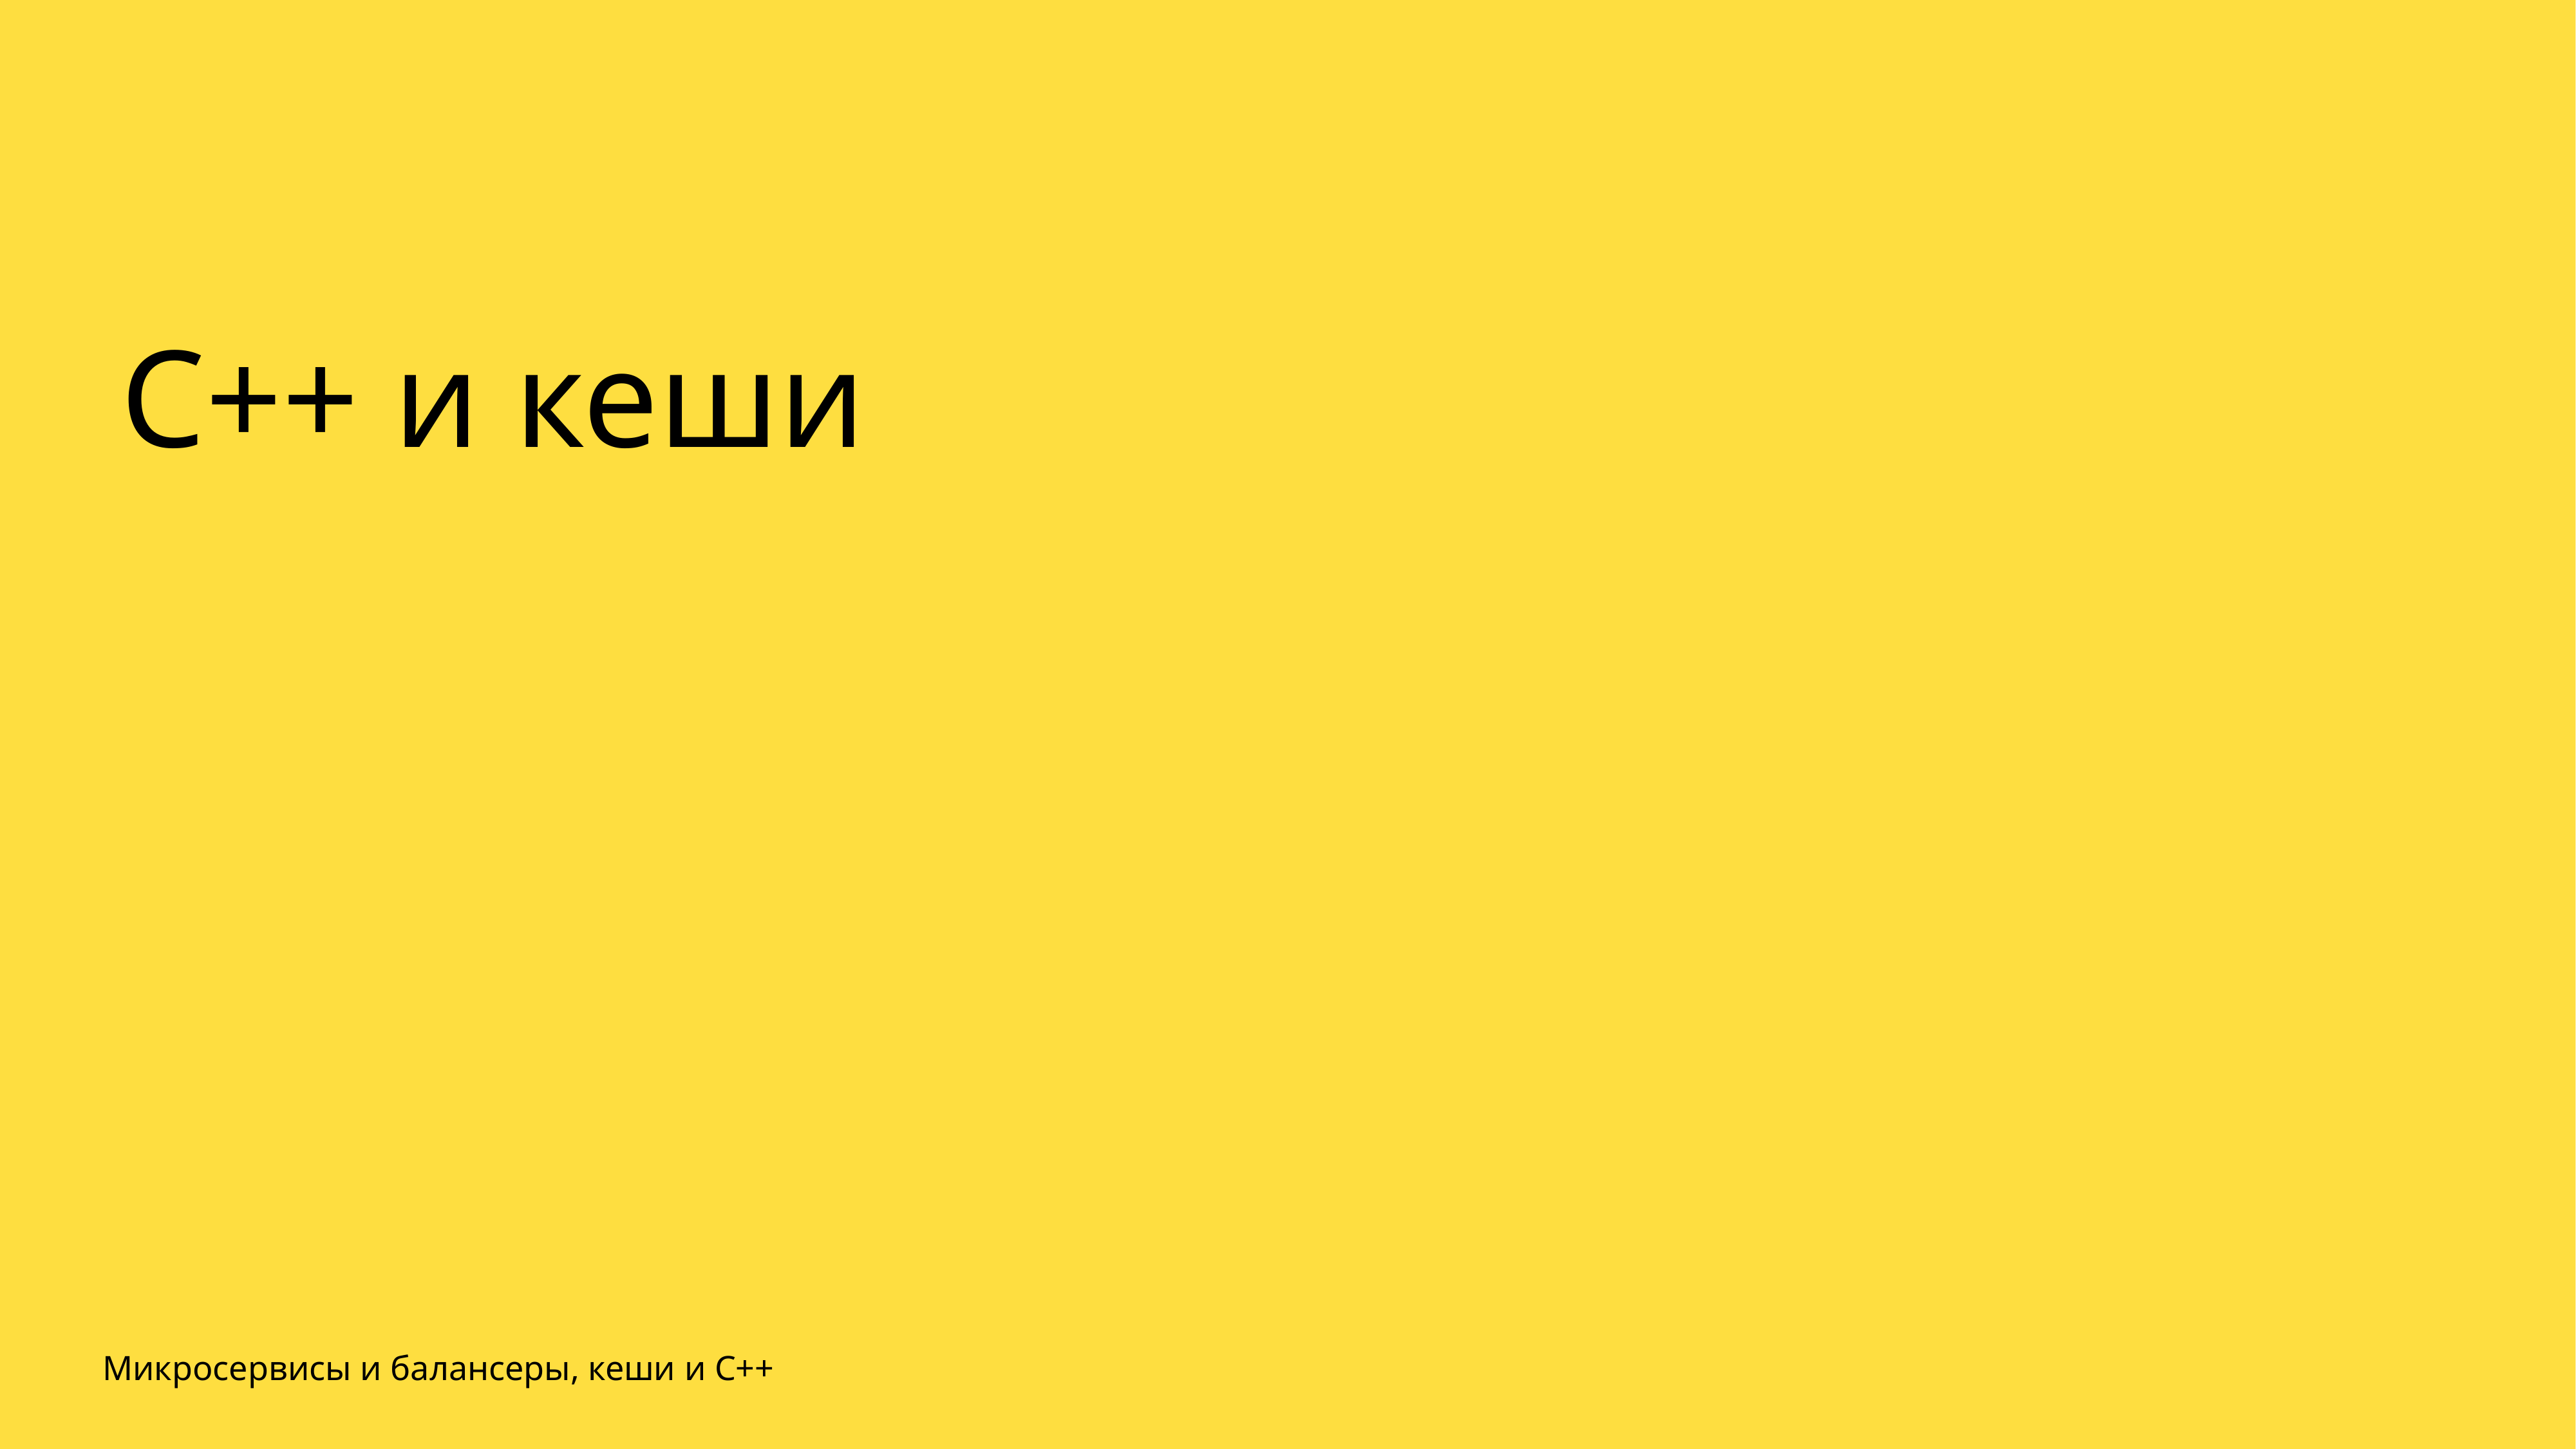

# C++ и кеши
Микросервисы и балансеры, кеши и C++